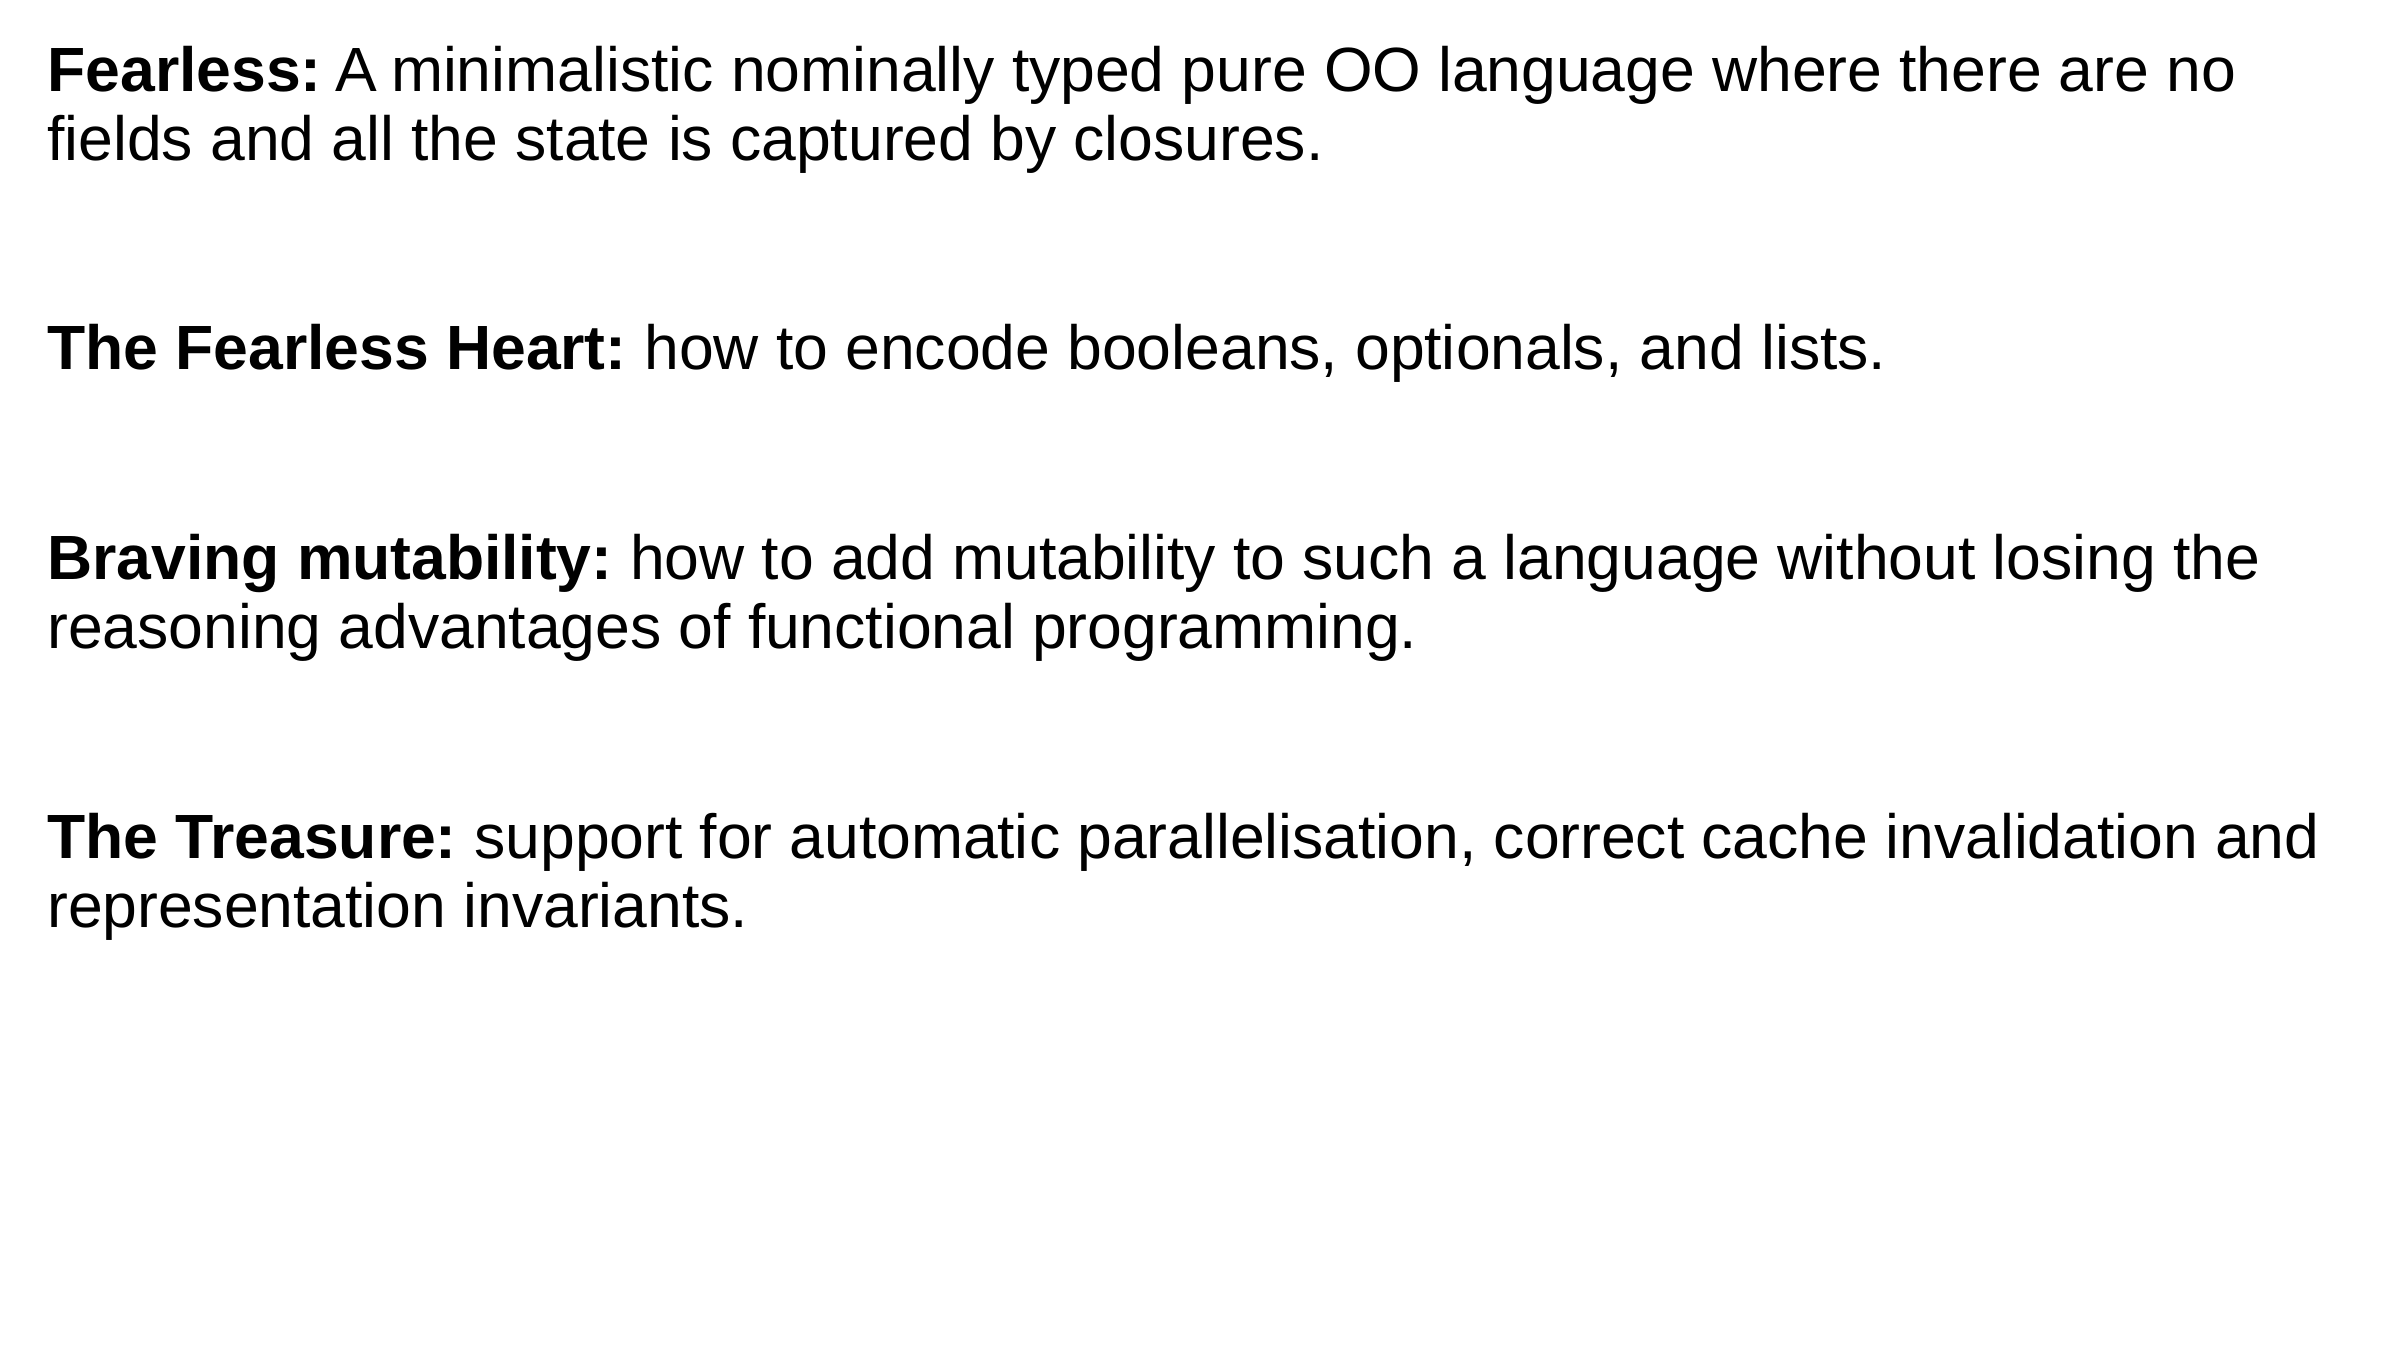

Fearless: A minimalistic nominally typed pure OO language where there are no fields and all the state is captured by closures.
The Fearless Heart: how to encode booleans, optionals, and lists.
Braving mutability: how to add mutability to such a language without losing the reasoning advantages of functional programming.
The Treasure: support for automatic parallelisation, correct cache invalidation and representation invariants.